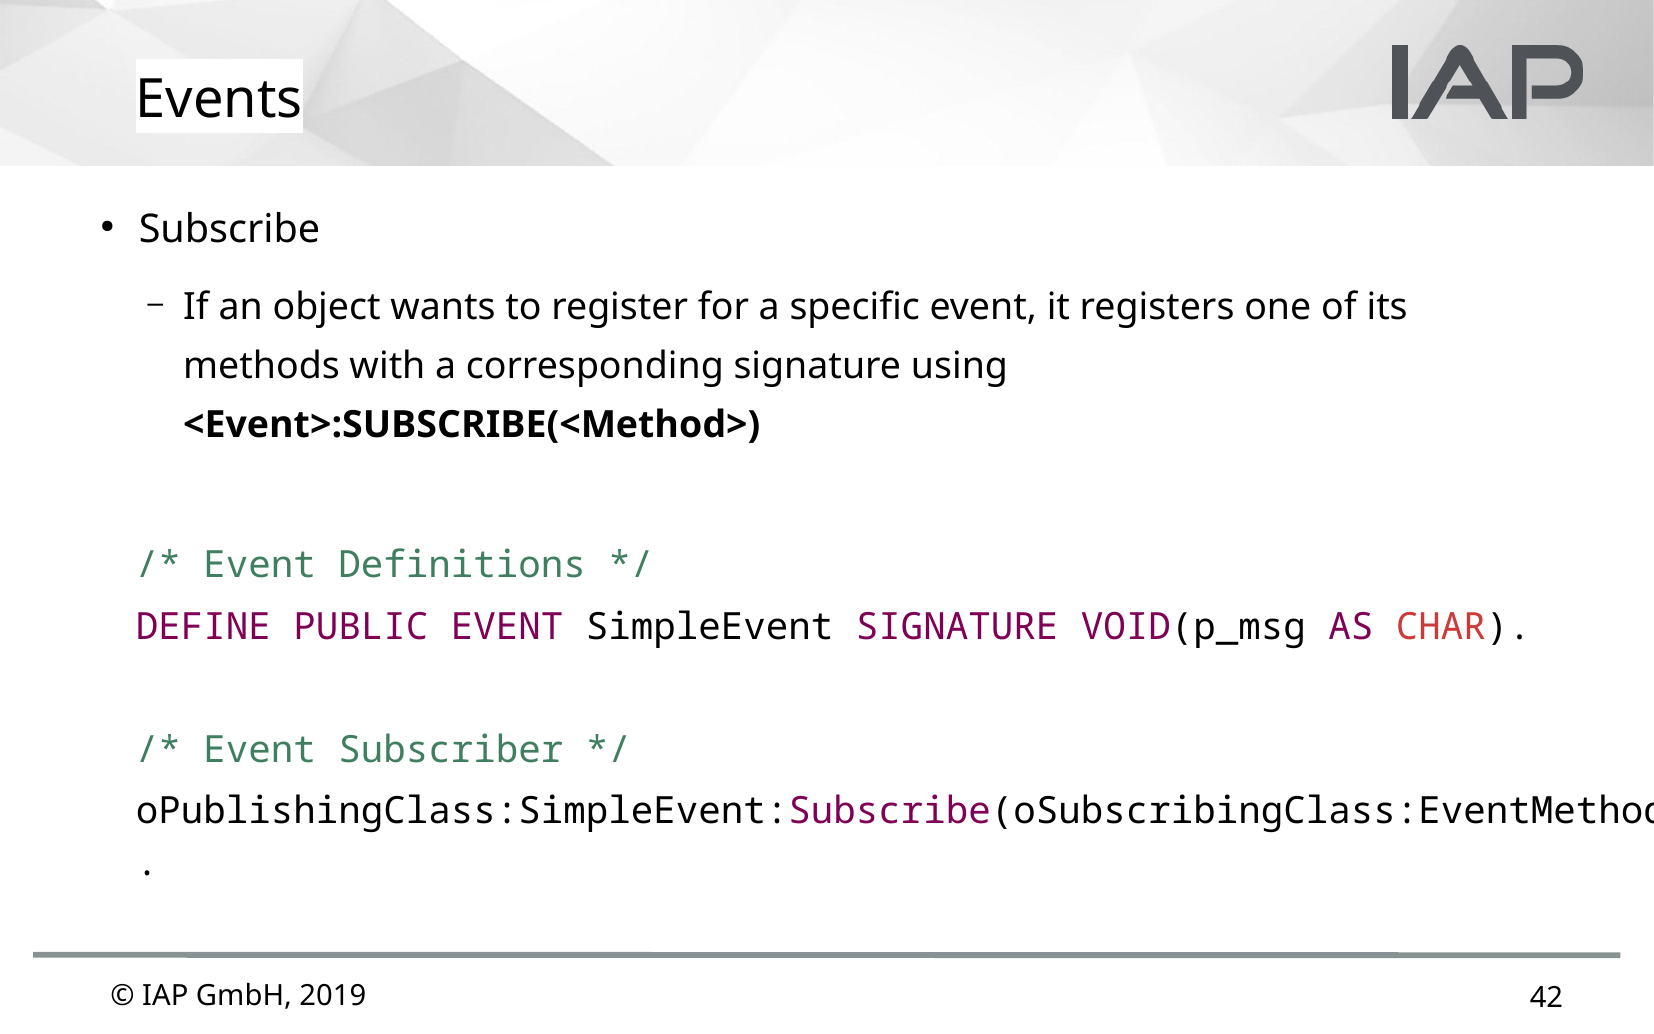

# Events
Subscribe
If an object wants to register for a specific event, it registers one of its methods with a corresponding signature using <Event>:SUBSCRIBE(<Method>)
/* Event Definitions */
DEFINE PUBLIC EVENT SimpleEvent SIGNATURE VOID(p_msg AS CHAR).
/* Event Subscriber */
oPublishingClass:SimpleEvent:Subscribe(oSubscribingClass:EventMethod).
© IAP GmbH, 2019
42